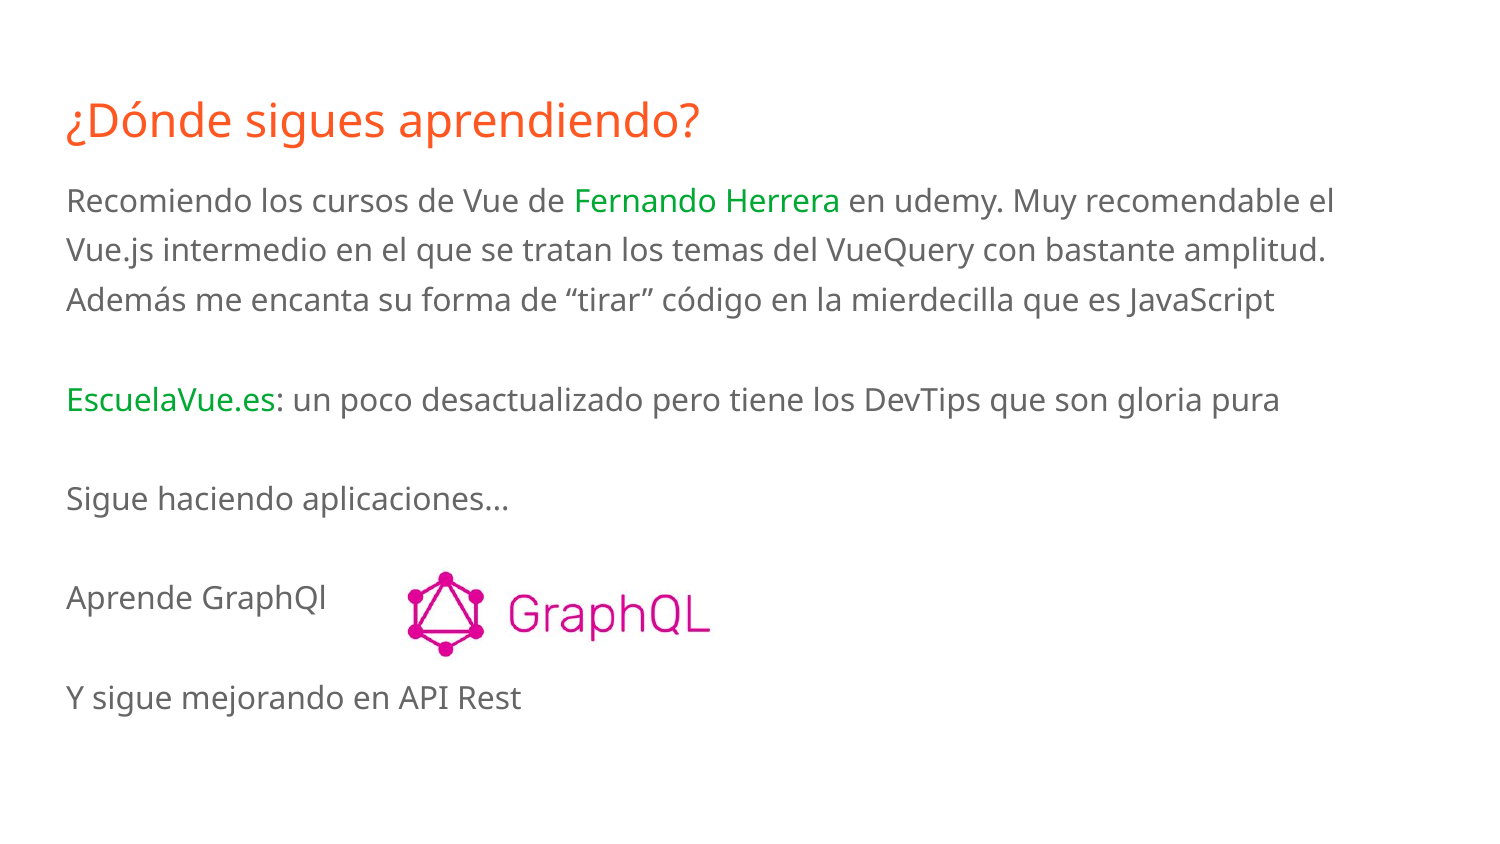

# ¿Dónde sigues aprendiendo?
Recomiendo los cursos de Vue de Fernando Herrera en udemy. Muy recomendable el Vue.js intermedio en el que se tratan los temas del VueQuery con bastante amplitud. Además me encanta su forma de “tirar” código en la mierdecilla que es JavaScript
EscuelaVue.es: un poco desactualizado pero tiene los DevTips que son gloria pura
Sigue haciendo aplicaciones…
Aprende GraphQl
Y sigue mejorando en API Rest